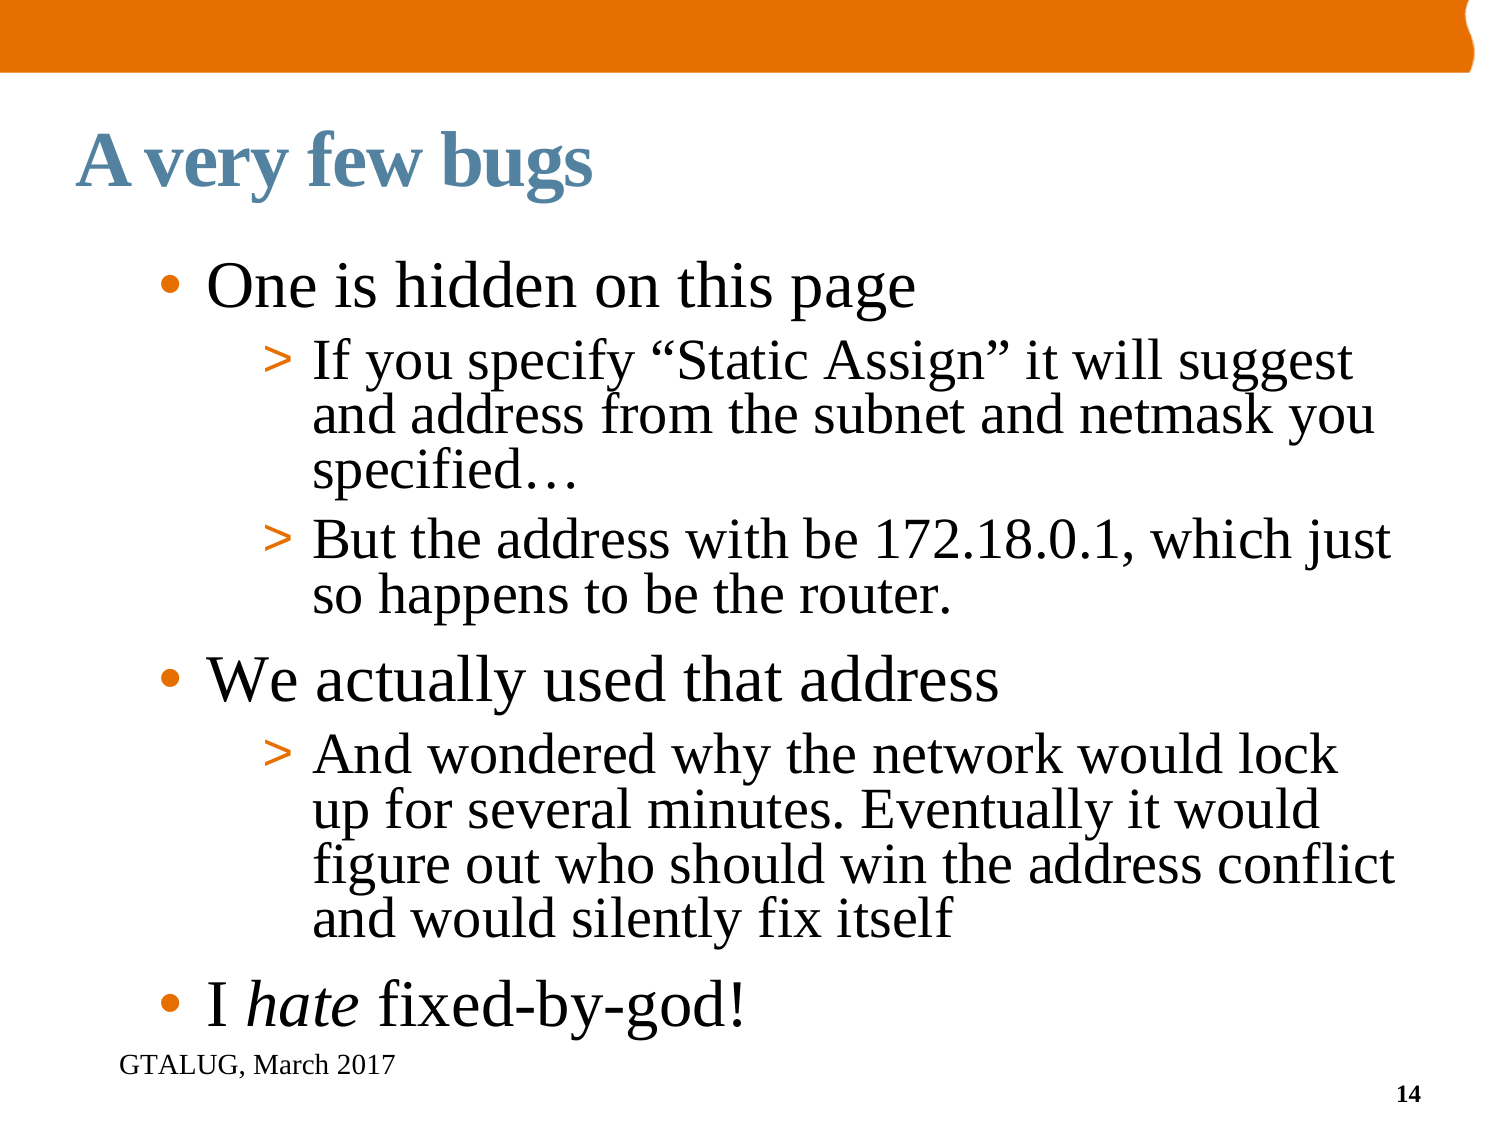

# A very few bugs
One is hidden on this page
If you specify “Static Assign” it will suggest and address from the subnet and netmask you specified…
But the address with be 172.18.0.1, which just so happens to be the router.
We actually used that address
And wondered why the network would lock up for several minutes. Eventually it would figure out who should win the address conflict and would silently fix itself
I hate fixed-by-god!